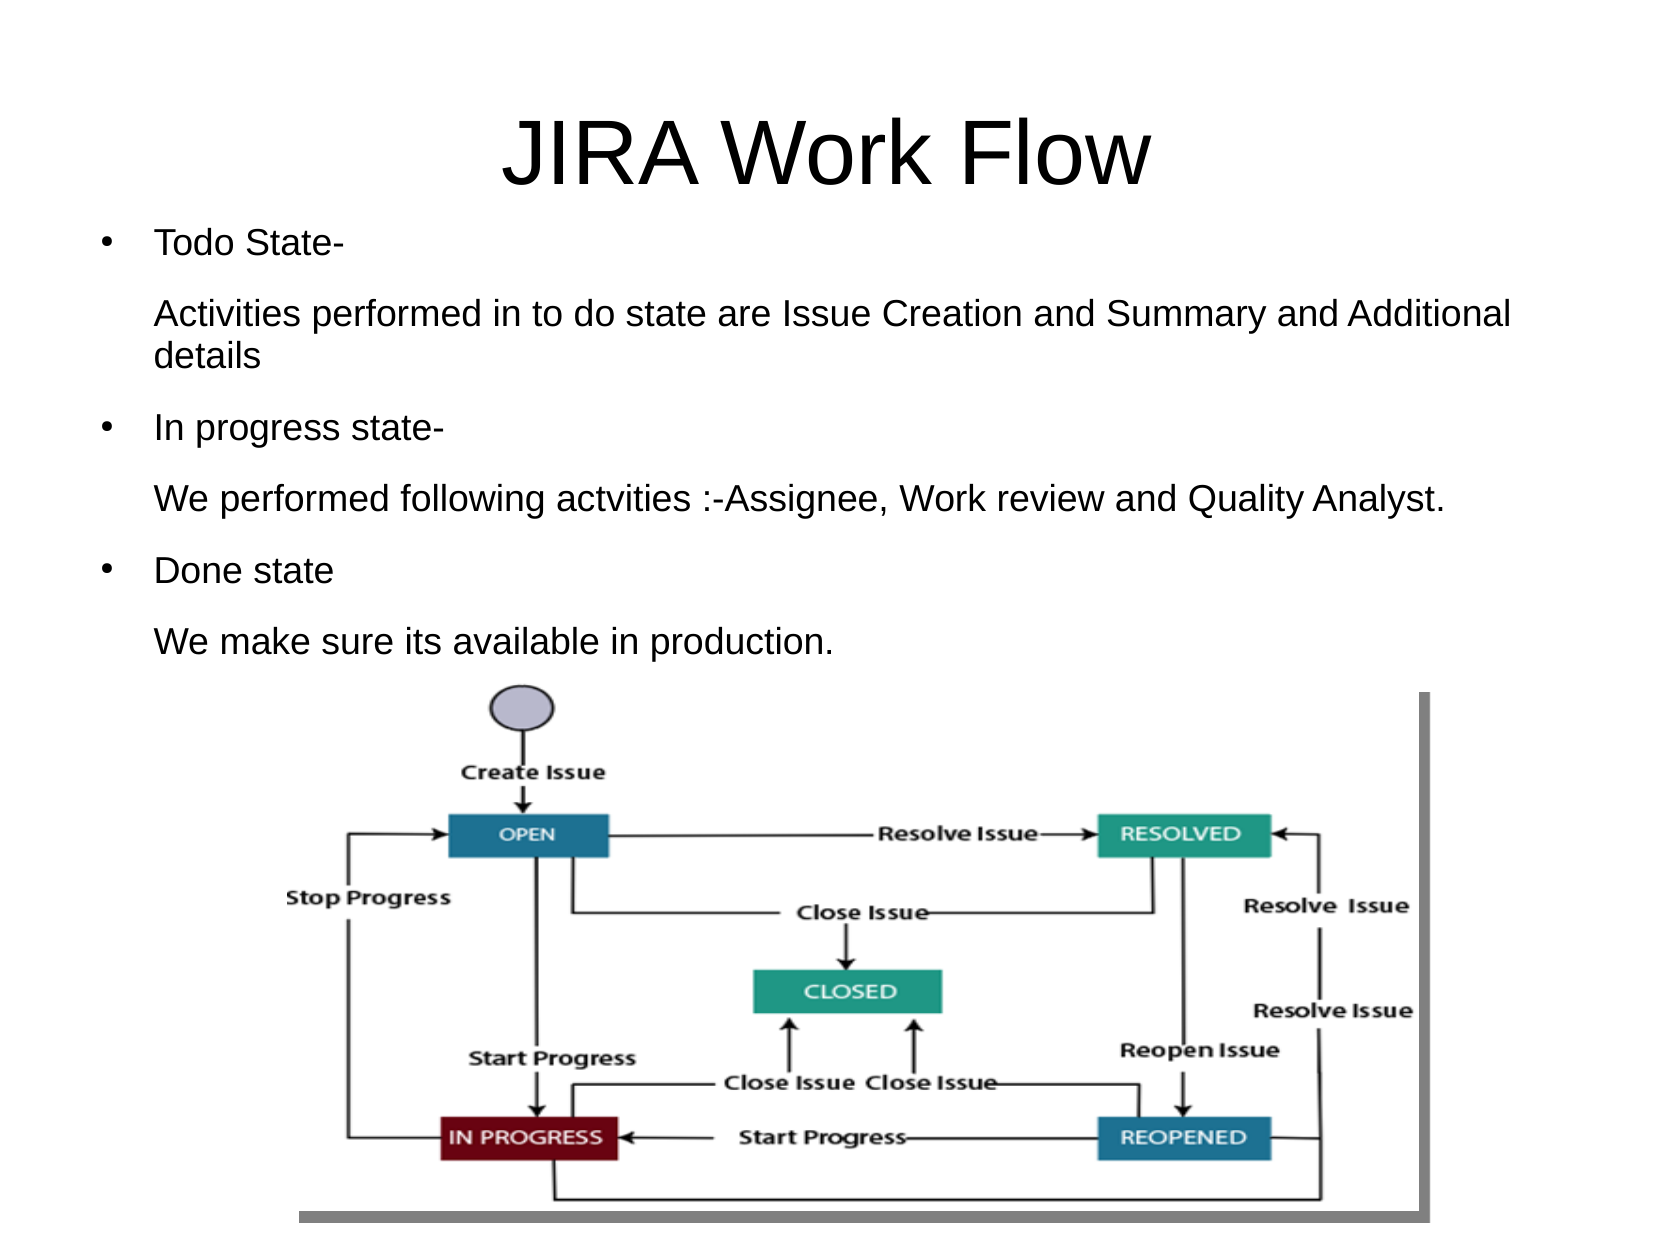

# JIRA Work Flow
Todo State-
Activities performed in to do state are Issue Creation and Summary and Additional details
In progress state-
We performed following actvities :-Assignee, Work review and Quality Analyst.
Done state
We make sure its available in production.